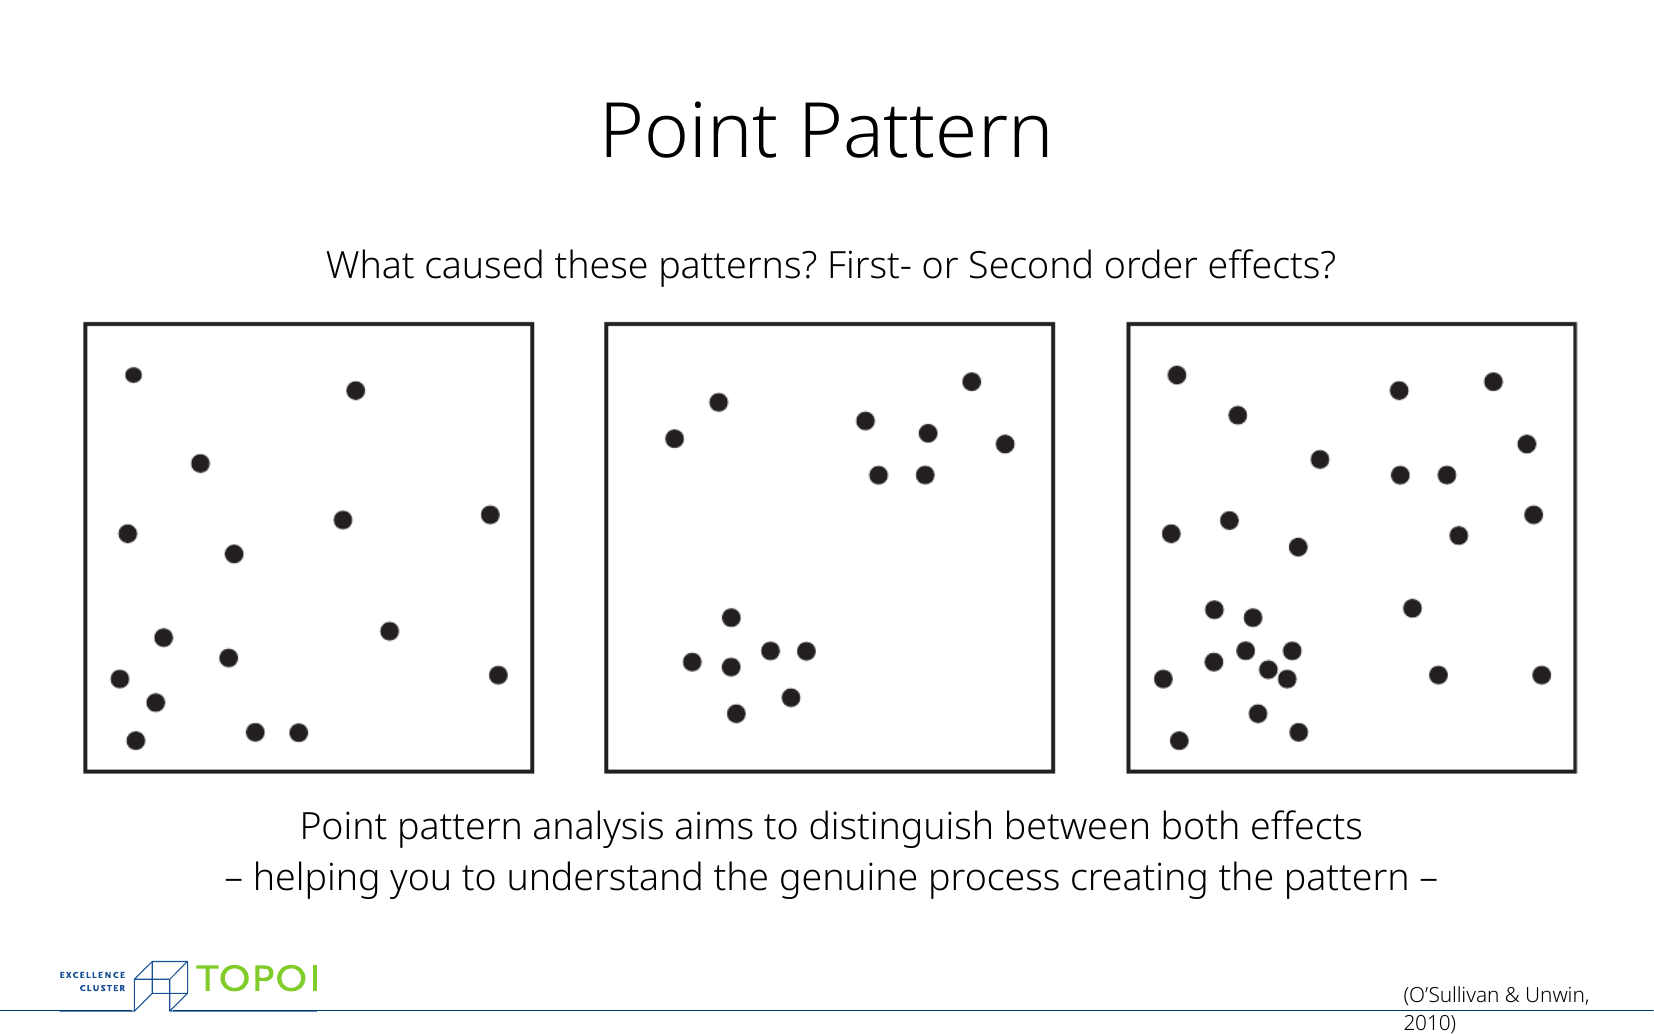

# Point Pattern
What caused these patterns? First- or Second order effects?
Point pattern analysis aims to distinguish between both effects
– helping you to understand the genuine process creating the pattern –
(O’Sullivan & Unwin, 2010)